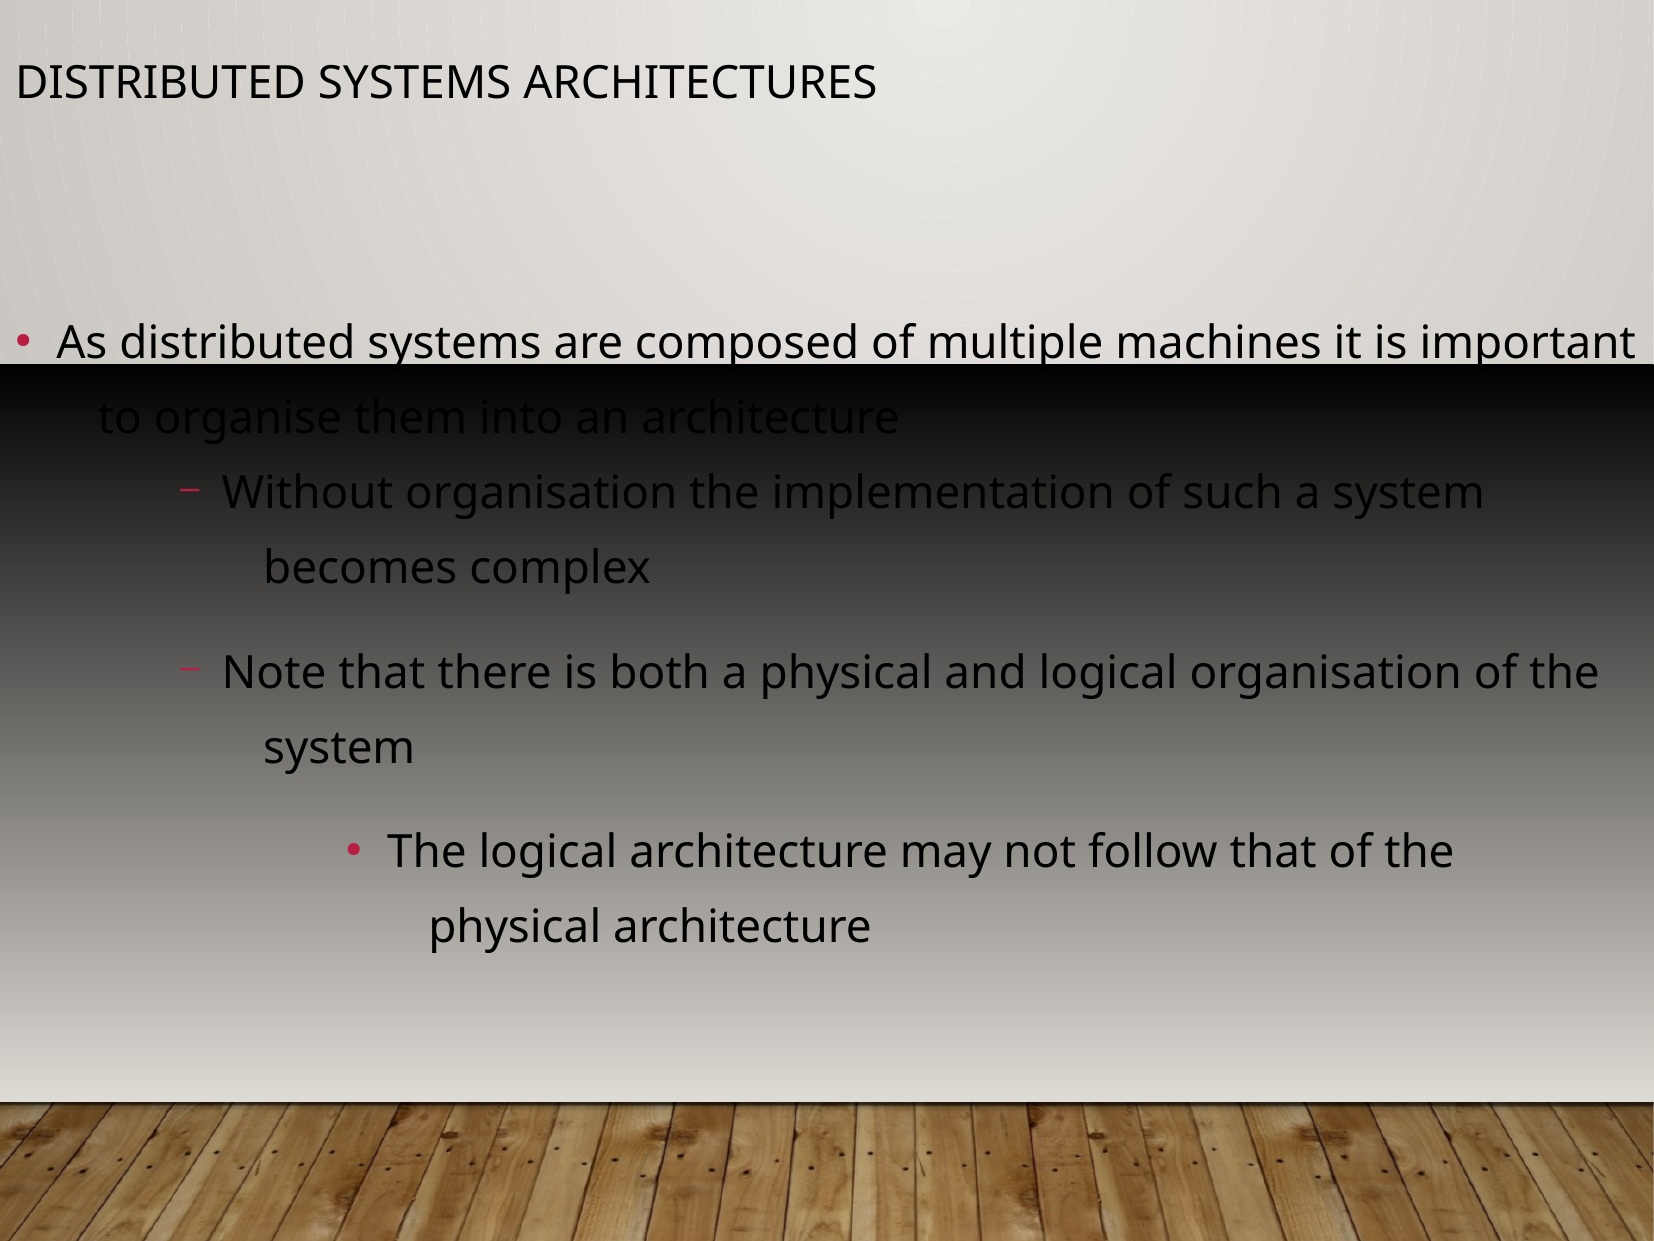

# Distributed Systems Architectures
As distributed systems are composed of multiple machines it is important to organise them into an architecture
Without organisation the implementation of such a system becomes complex
Note that there is both a physical and logical organisation of the system
The logical architecture may not follow that of the physical architecture